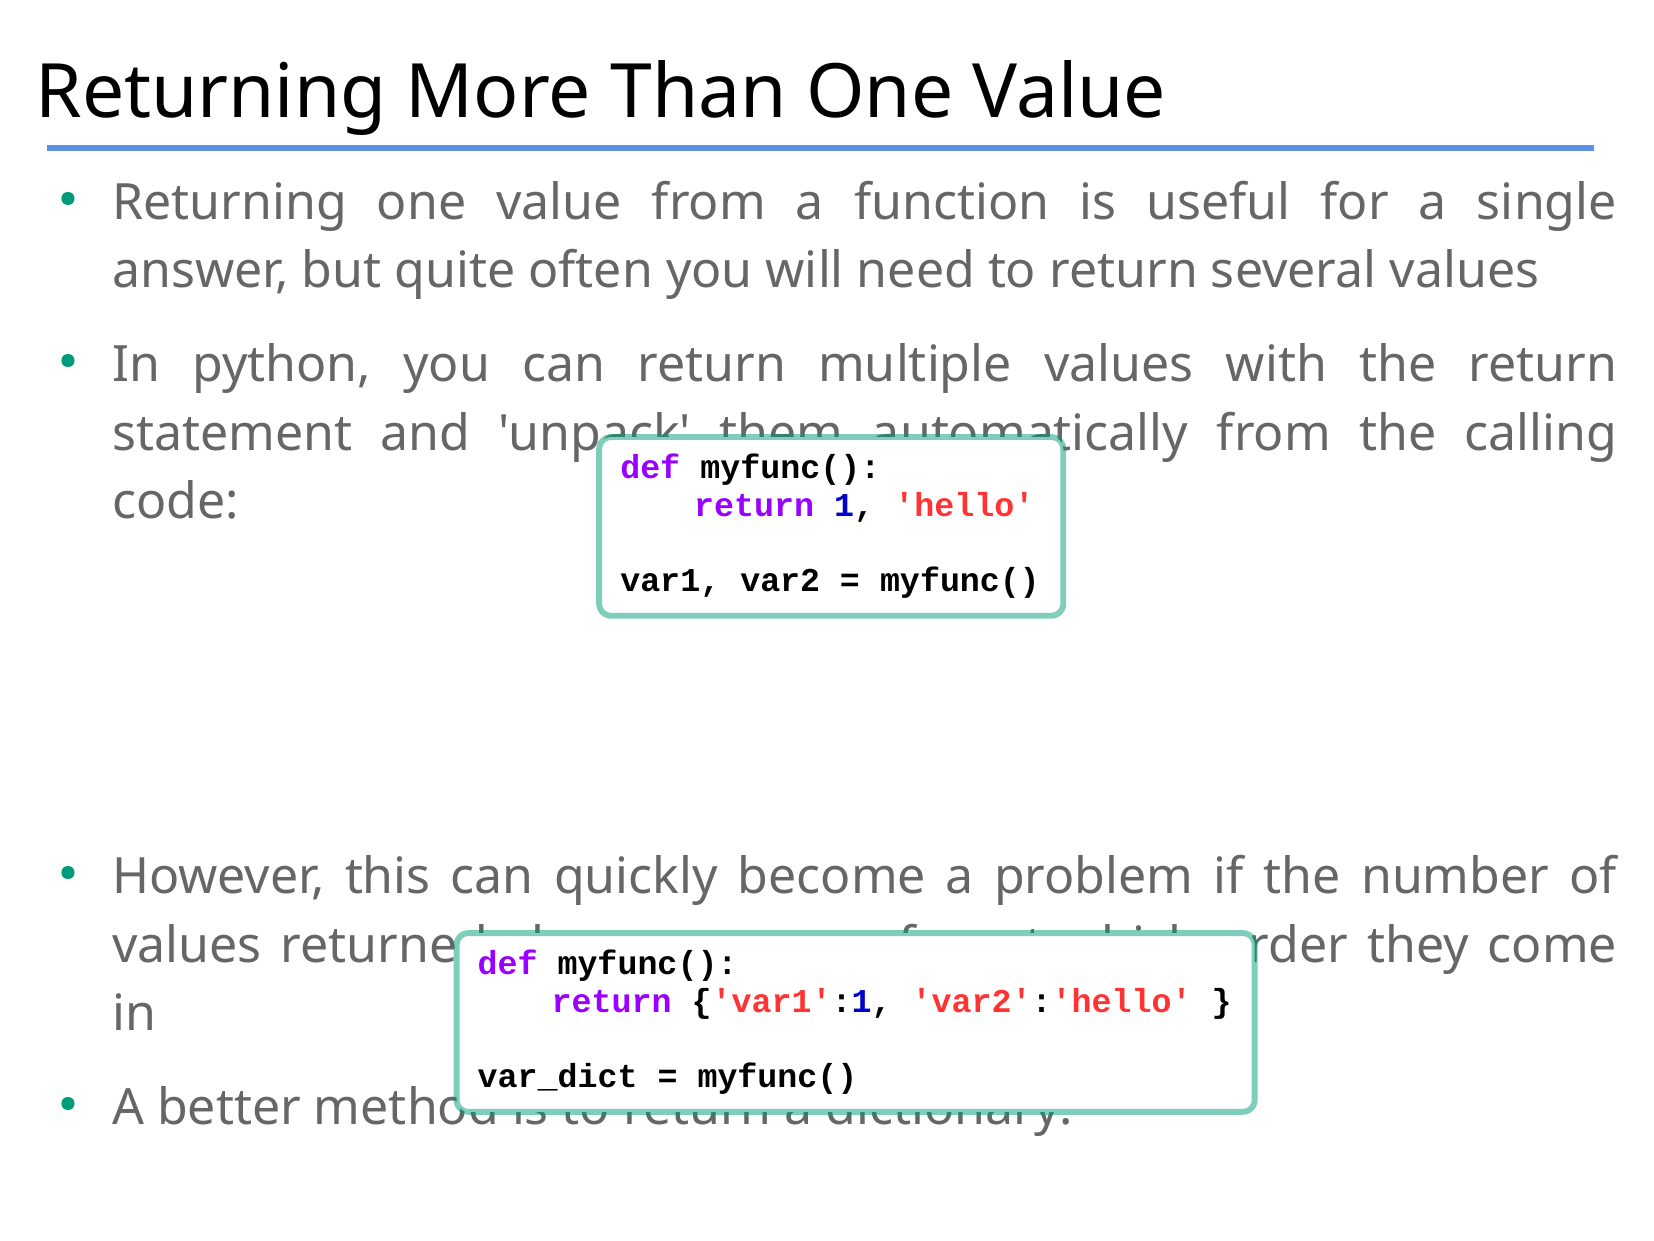

Returning More Than One Value
# Returning one value from a function is useful for a single answer, but quite often you will need to return several values
In python, you can return multiple values with the return statement and 'unpack' them automatically from the calling code:
However, this can quickly become a problem if the number of values returned changes or you forget which order they come in
A better method is to return a dictionary:
def myfunc():
	return 1, 'hello'
var1, var2 = myfunc()
def myfunc():
	return {'var1':1, 'var2':'hello' }
var_dict = myfunc()